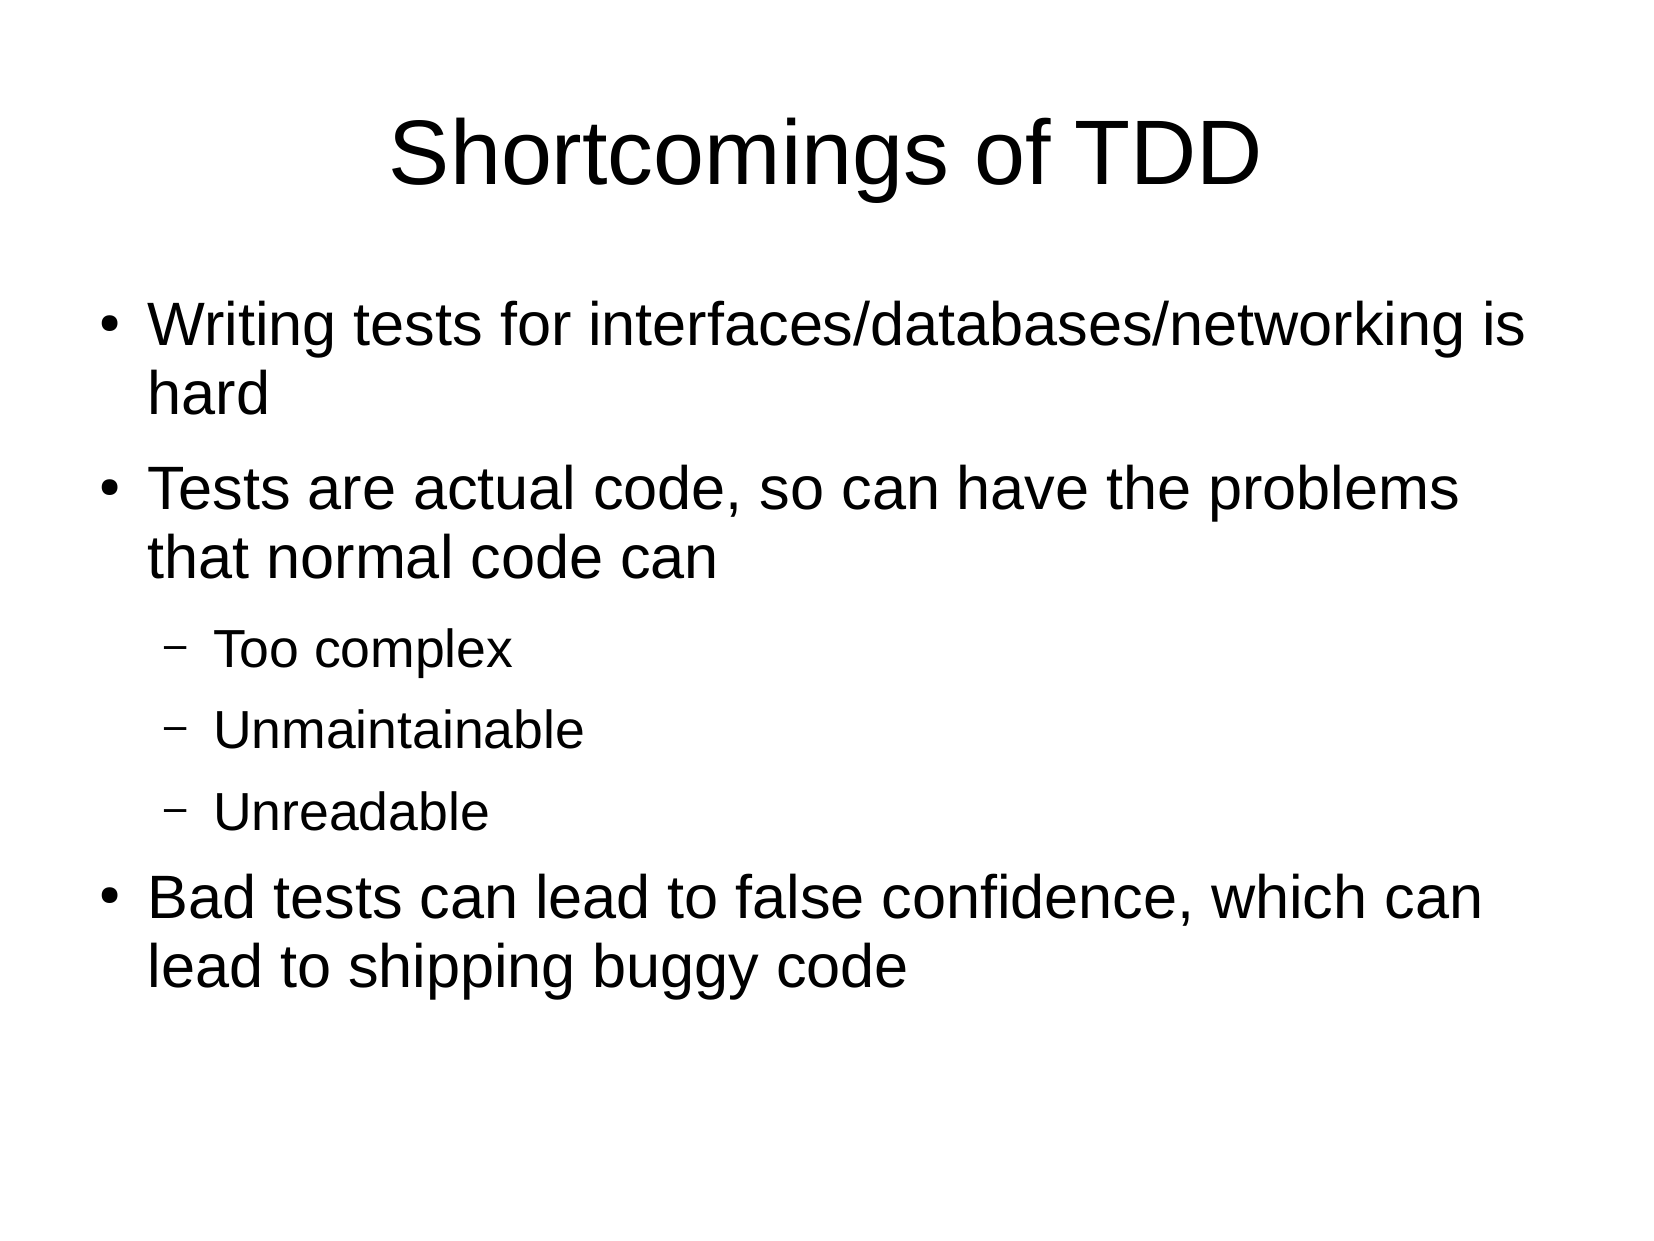

# Shortcomings of TDD
Writing tests for interfaces/databases/networking is hard
Tests are actual code, so can have the problems that normal code can
Too complex
Unmaintainable
Unreadable
Bad tests can lead to false confidence, which can lead to shipping buggy code